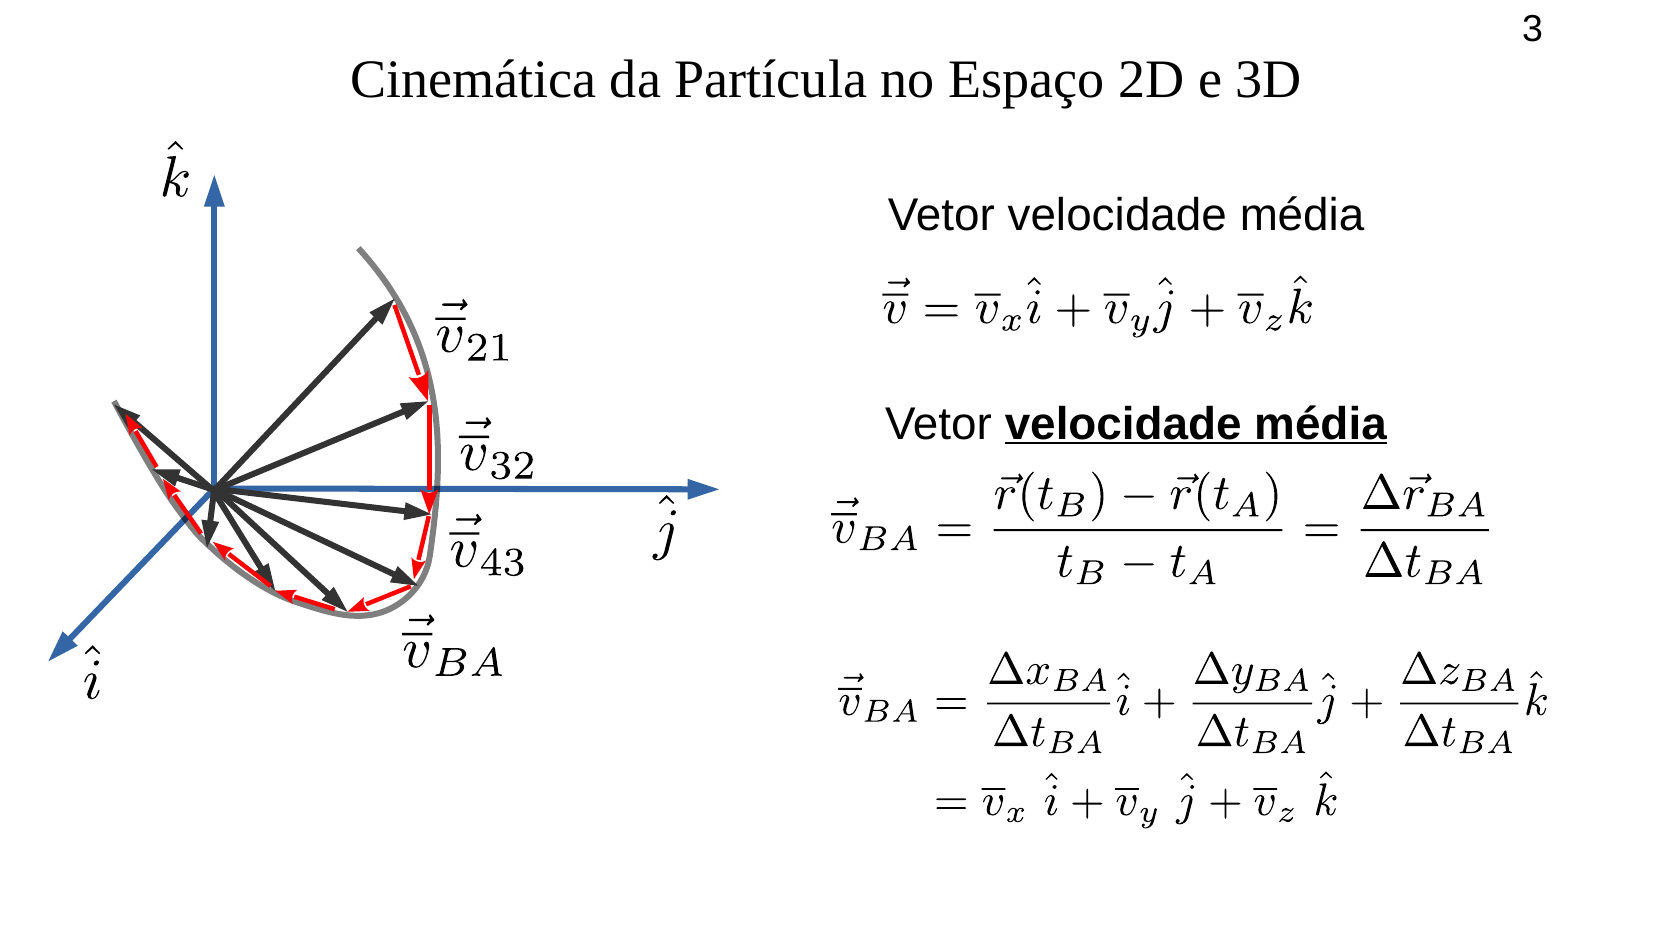

Cinemática da Partícula no Espaço 2D e 3D
 Vetor velocidade média
Vetor velocidade média